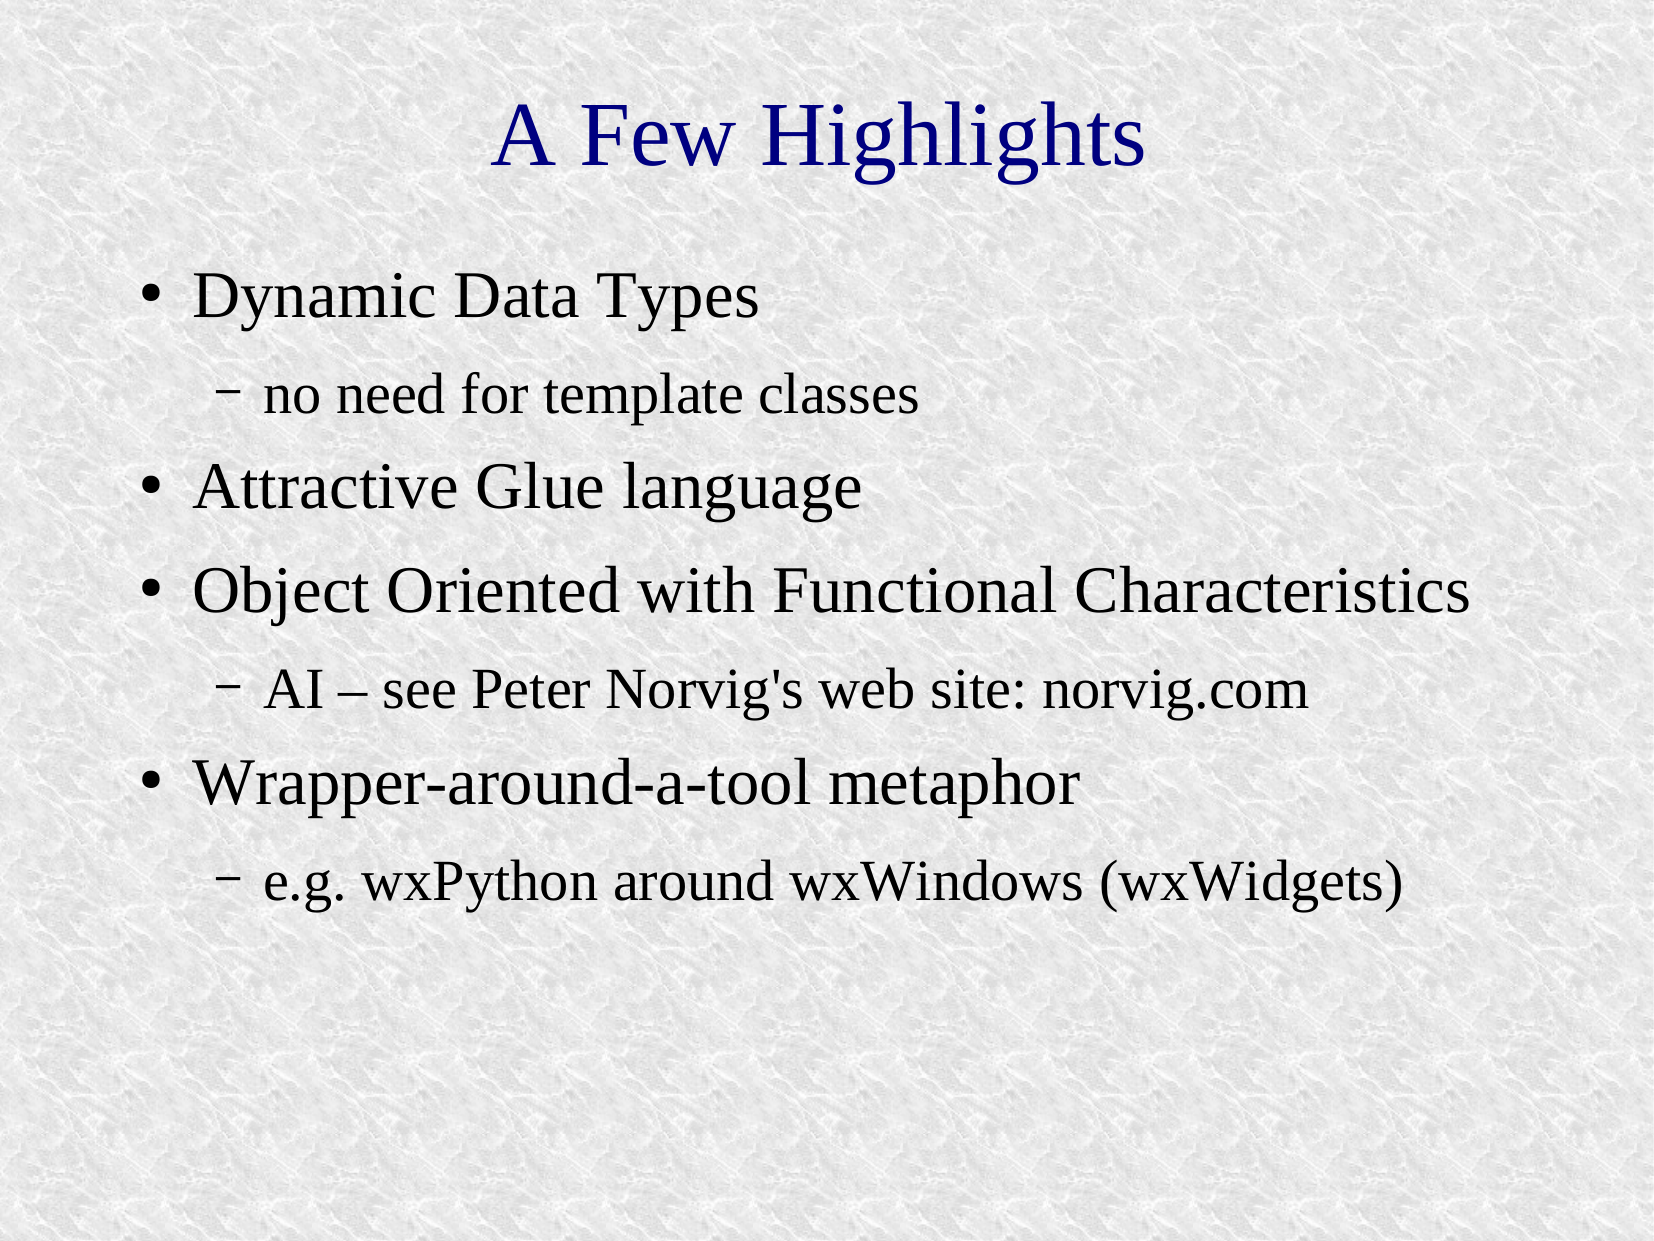

# A Few Highlights
Dynamic Data Types
no need for template classes
Attractive Glue language
Object Oriented with Functional Characteristics
AI – see Peter Norvig's web site: norvig.com
Wrapper-around-a-tool metaphor
e.g. wxPython around wxWindows (wxWidgets)